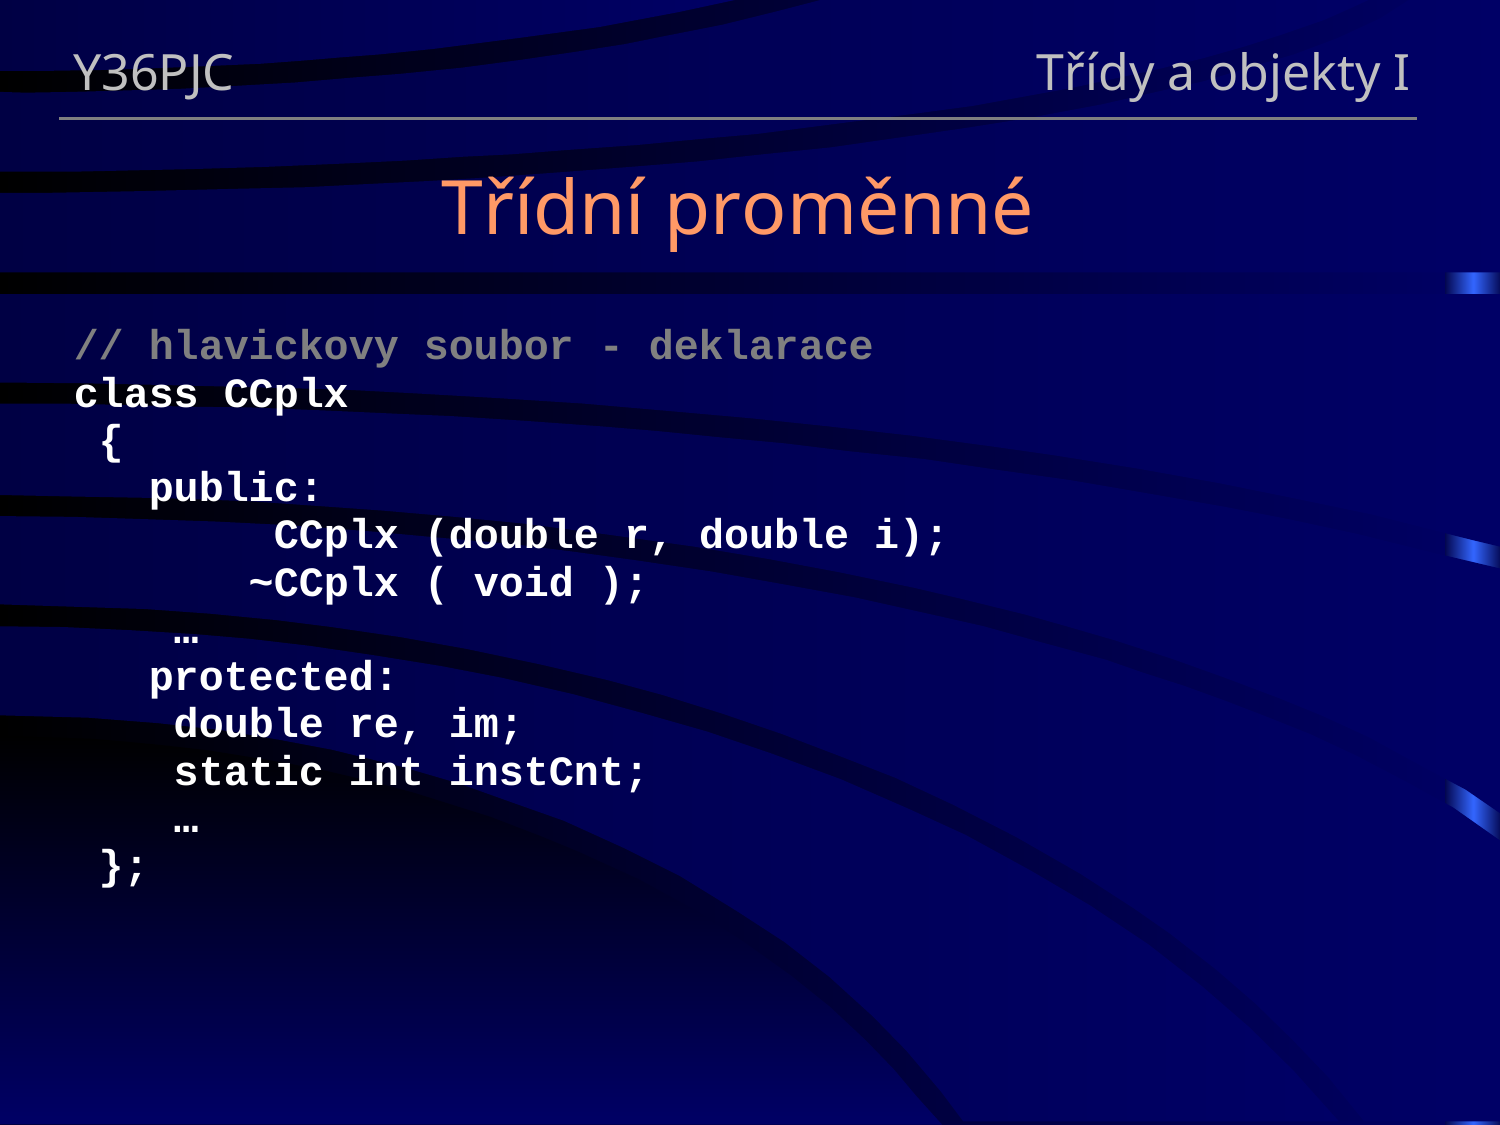

Y36PJC
Třídy a objekty I
Třídní proměnné
// hlavickovy soubor - deklarace
class CCplx
 {
 public:
 CCplx (double r, double i);
 ~CCplx ( void );
 …
 protected:
 double re, im;
 static int instCnt;
 …
 };